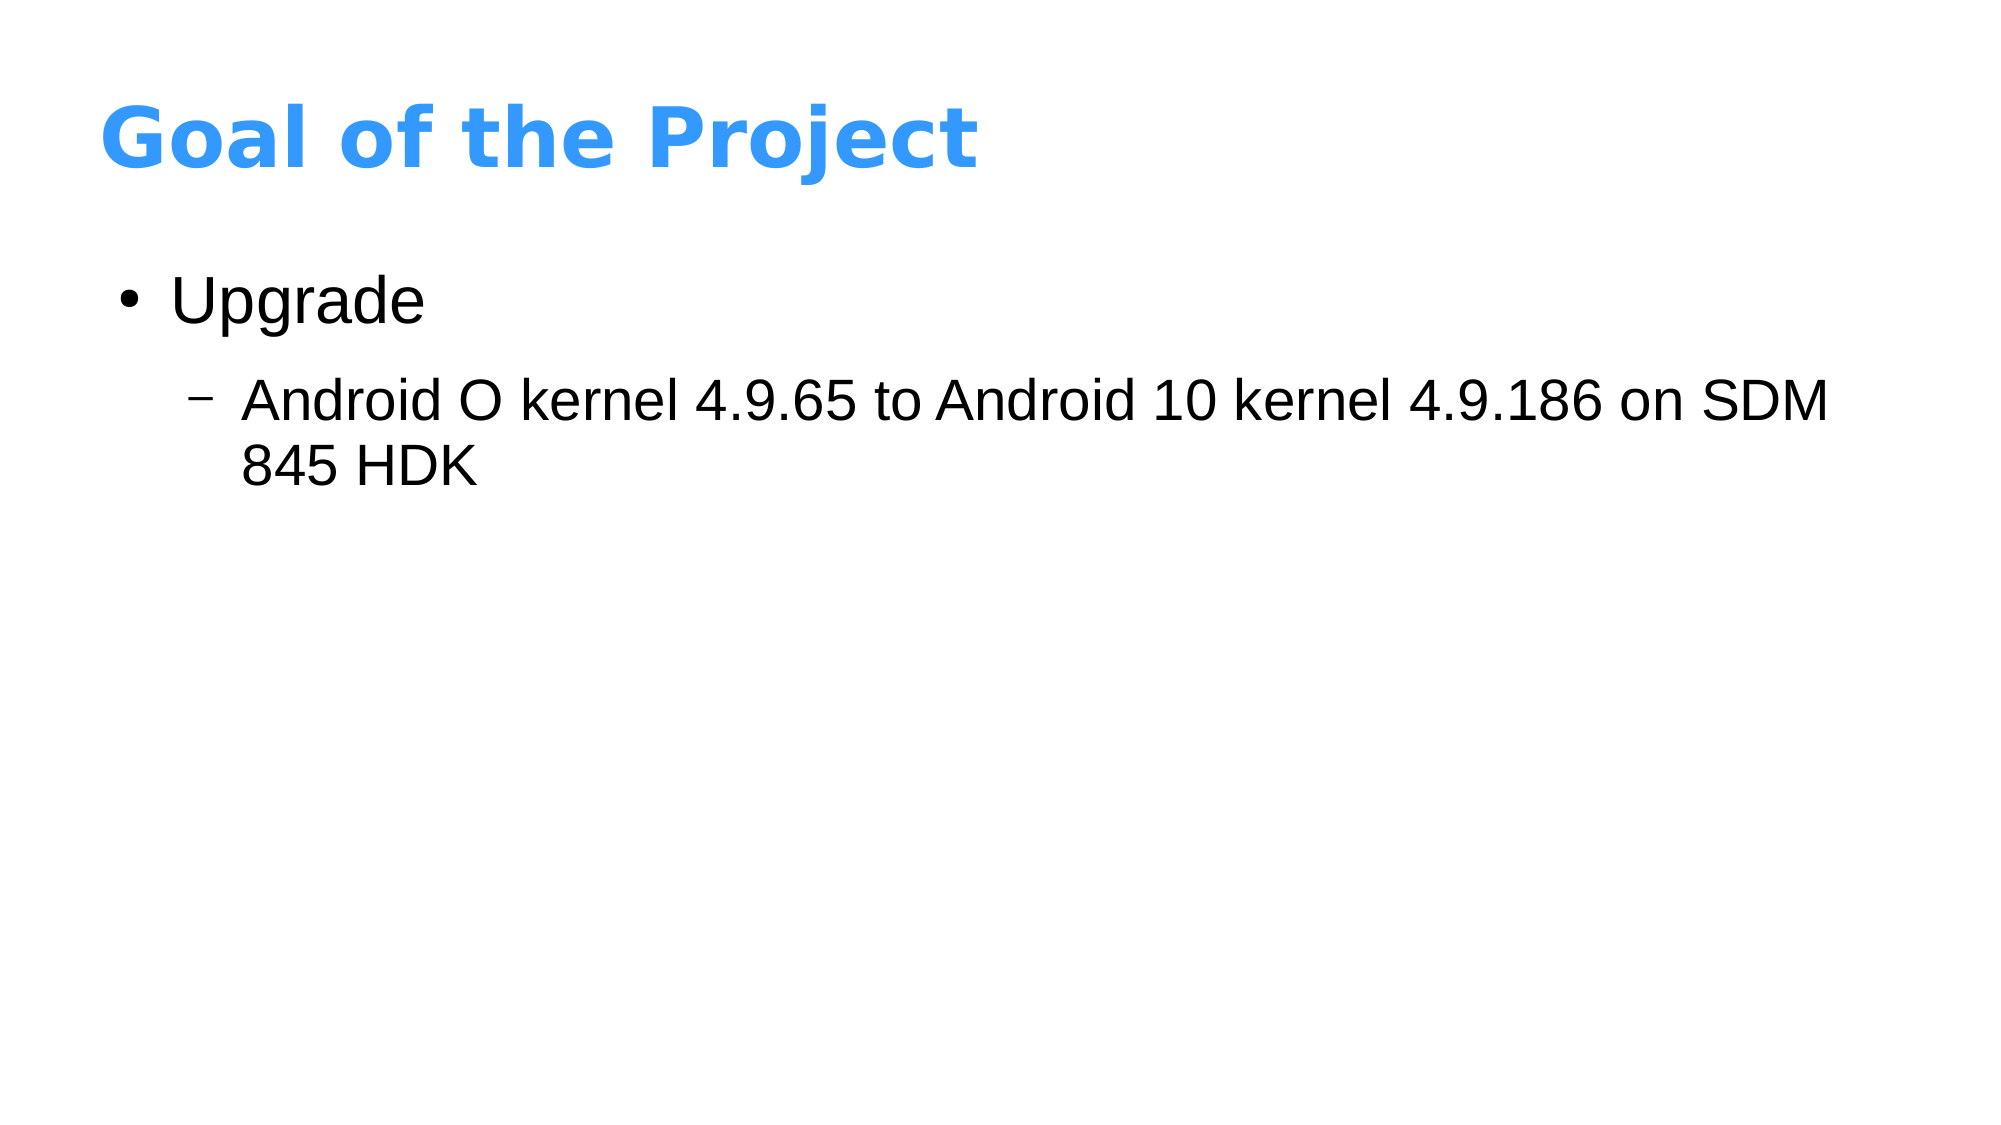

# Goal of the Project
Upgrade
Android O kernel 4.9.65 to Android 10 kernel 4.9.186 on SDM 845 HDK